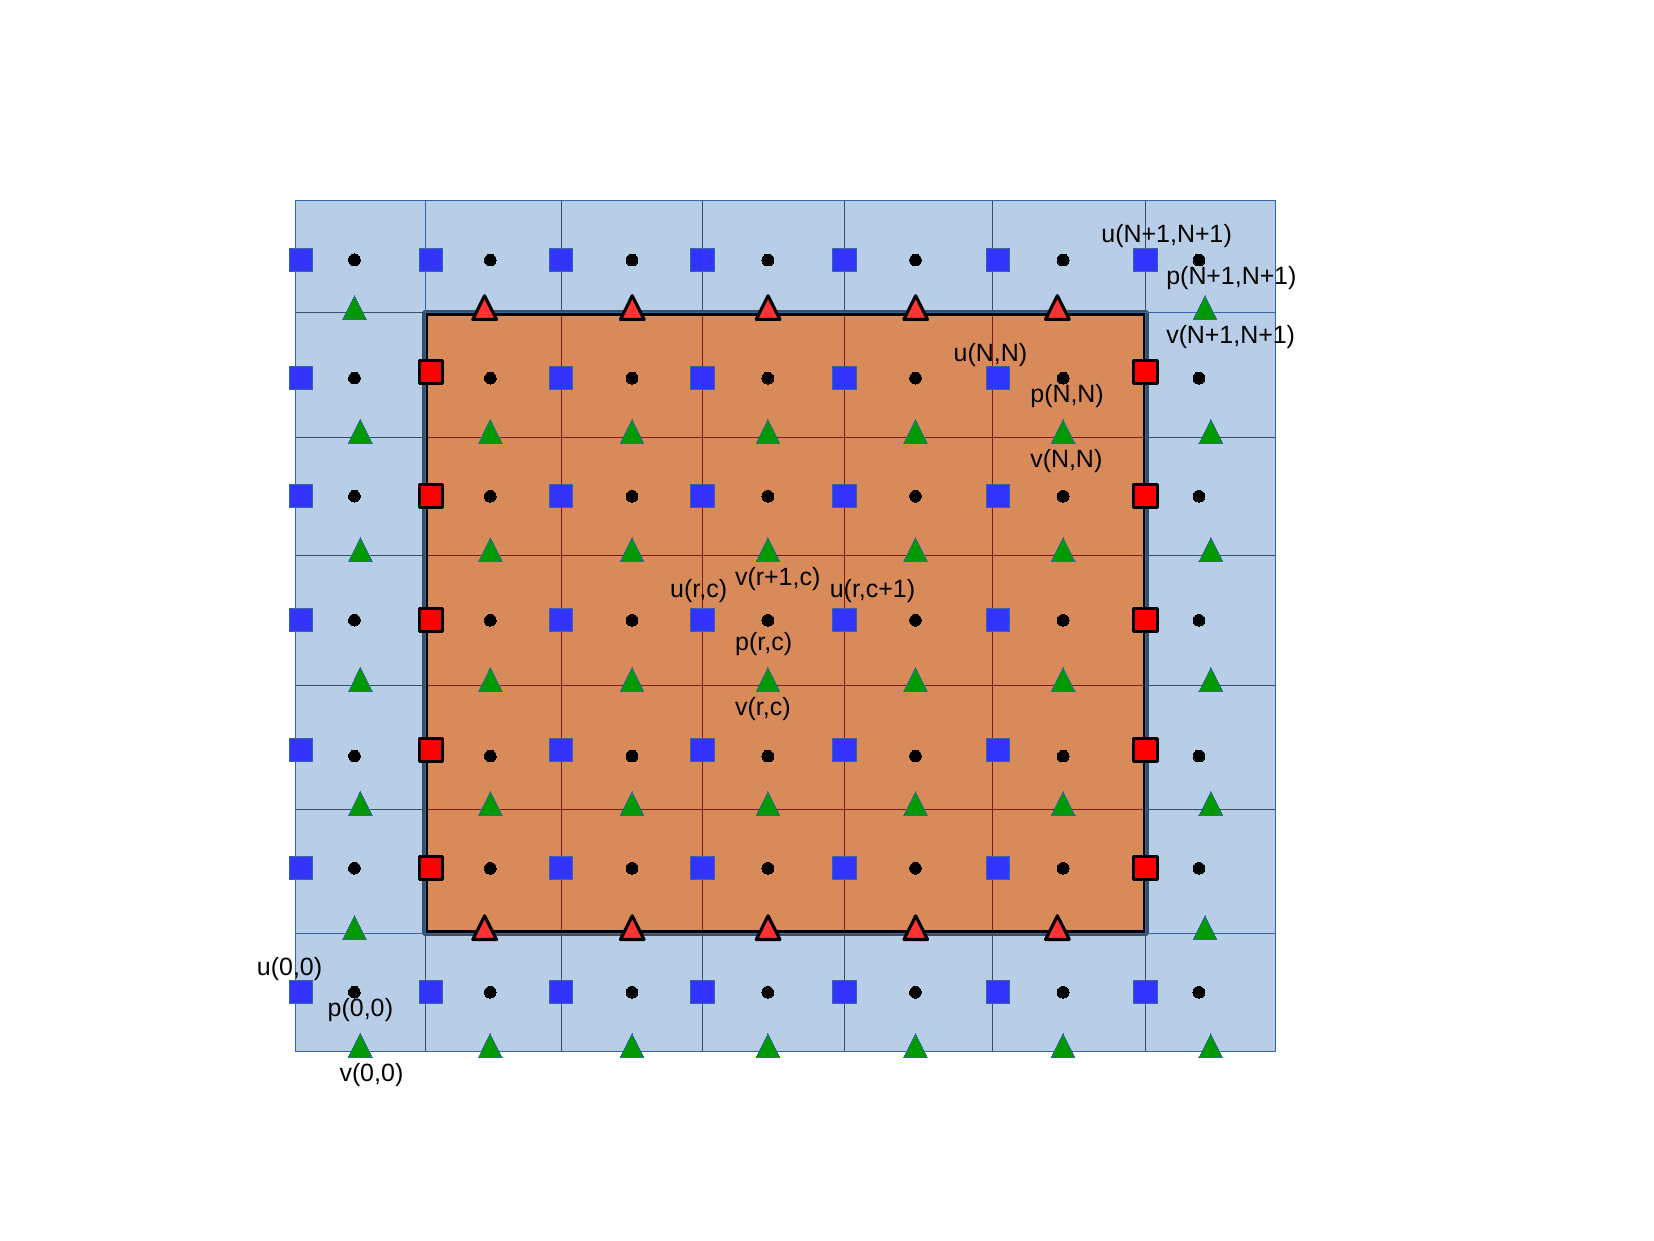

u(N+1,N+1)
p(N+1,N+1)
v(N+1,N+1)
u(N,N)
p(N,N)
v(N,N)
v(r+1,c)
u(r,c)
u(r,c+1)
p(r,c)
v(r,c)
u(0,0)
p(0,0)
v(0,0)